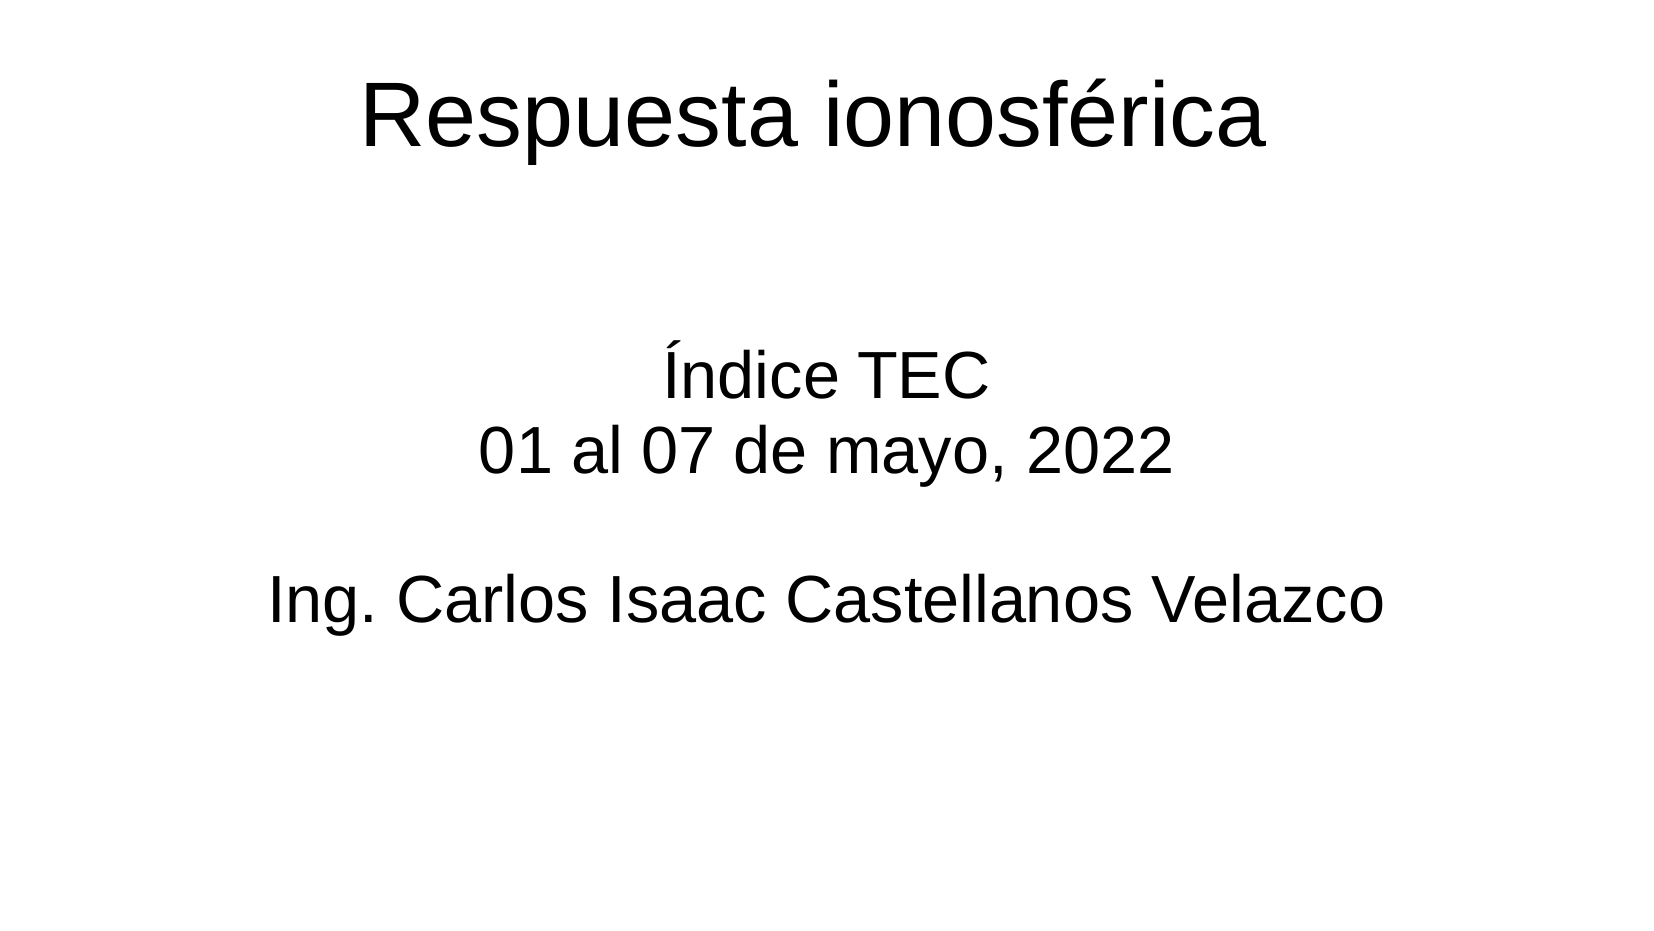

# Respuesta ionosférica
Índice TEC
01 al 07 de mayo, 2022
Ing. Carlos Isaac Castellanos Velazco